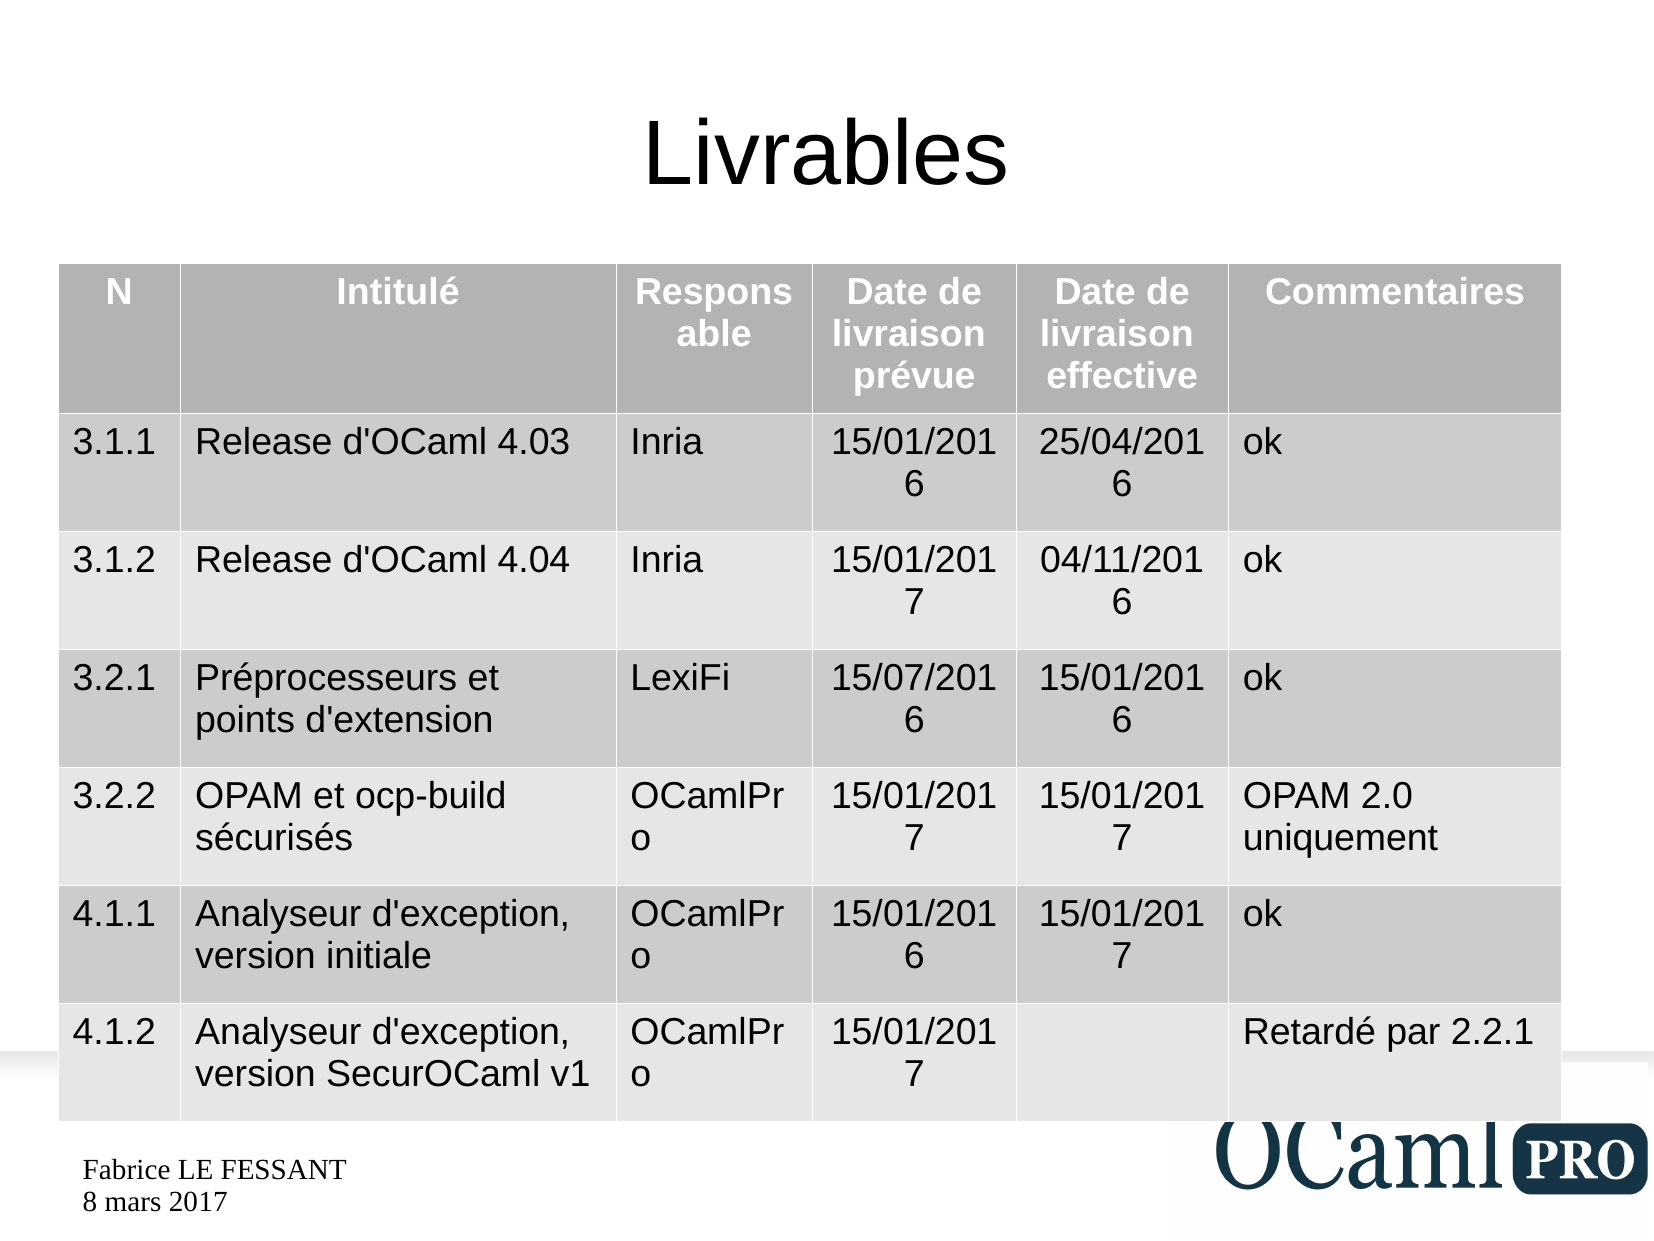

# Livrables
| N | Intitulé | Responsable | Date de livraison prévue | Date de livraison effective | Commentaires |
| --- | --- | --- | --- | --- | --- |
| 3.1.1 | Release d'OCaml 4.03 | Inria | 15/01/2016 | 25/04/2016 | ok |
| 3.1.2 | Release d'OCaml 4.04 | Inria | 15/01/2017 | 04/11/2016 | ok |
| 3.2.1 | Préprocesseurs et points d'extension | LexiFi | 15/07/2016 | 15/01/2016 | ok |
| 3.2.2 | OPAM et ocp-build sécurisés | OCamlPro | 15/01/2017 | 15/01/2017 | OPAM 2.0 uniquement |
| 4.1.1 | Analyseur d'exception, version initiale | OCamlPro | 15/01/2016 | 15/01/2017 | ok |
| 4.1.2 | Analyseur d'exception, version SecurOCaml v1 | OCamlPro | 15/01/2017 | | Retardé par 2.2.1 |